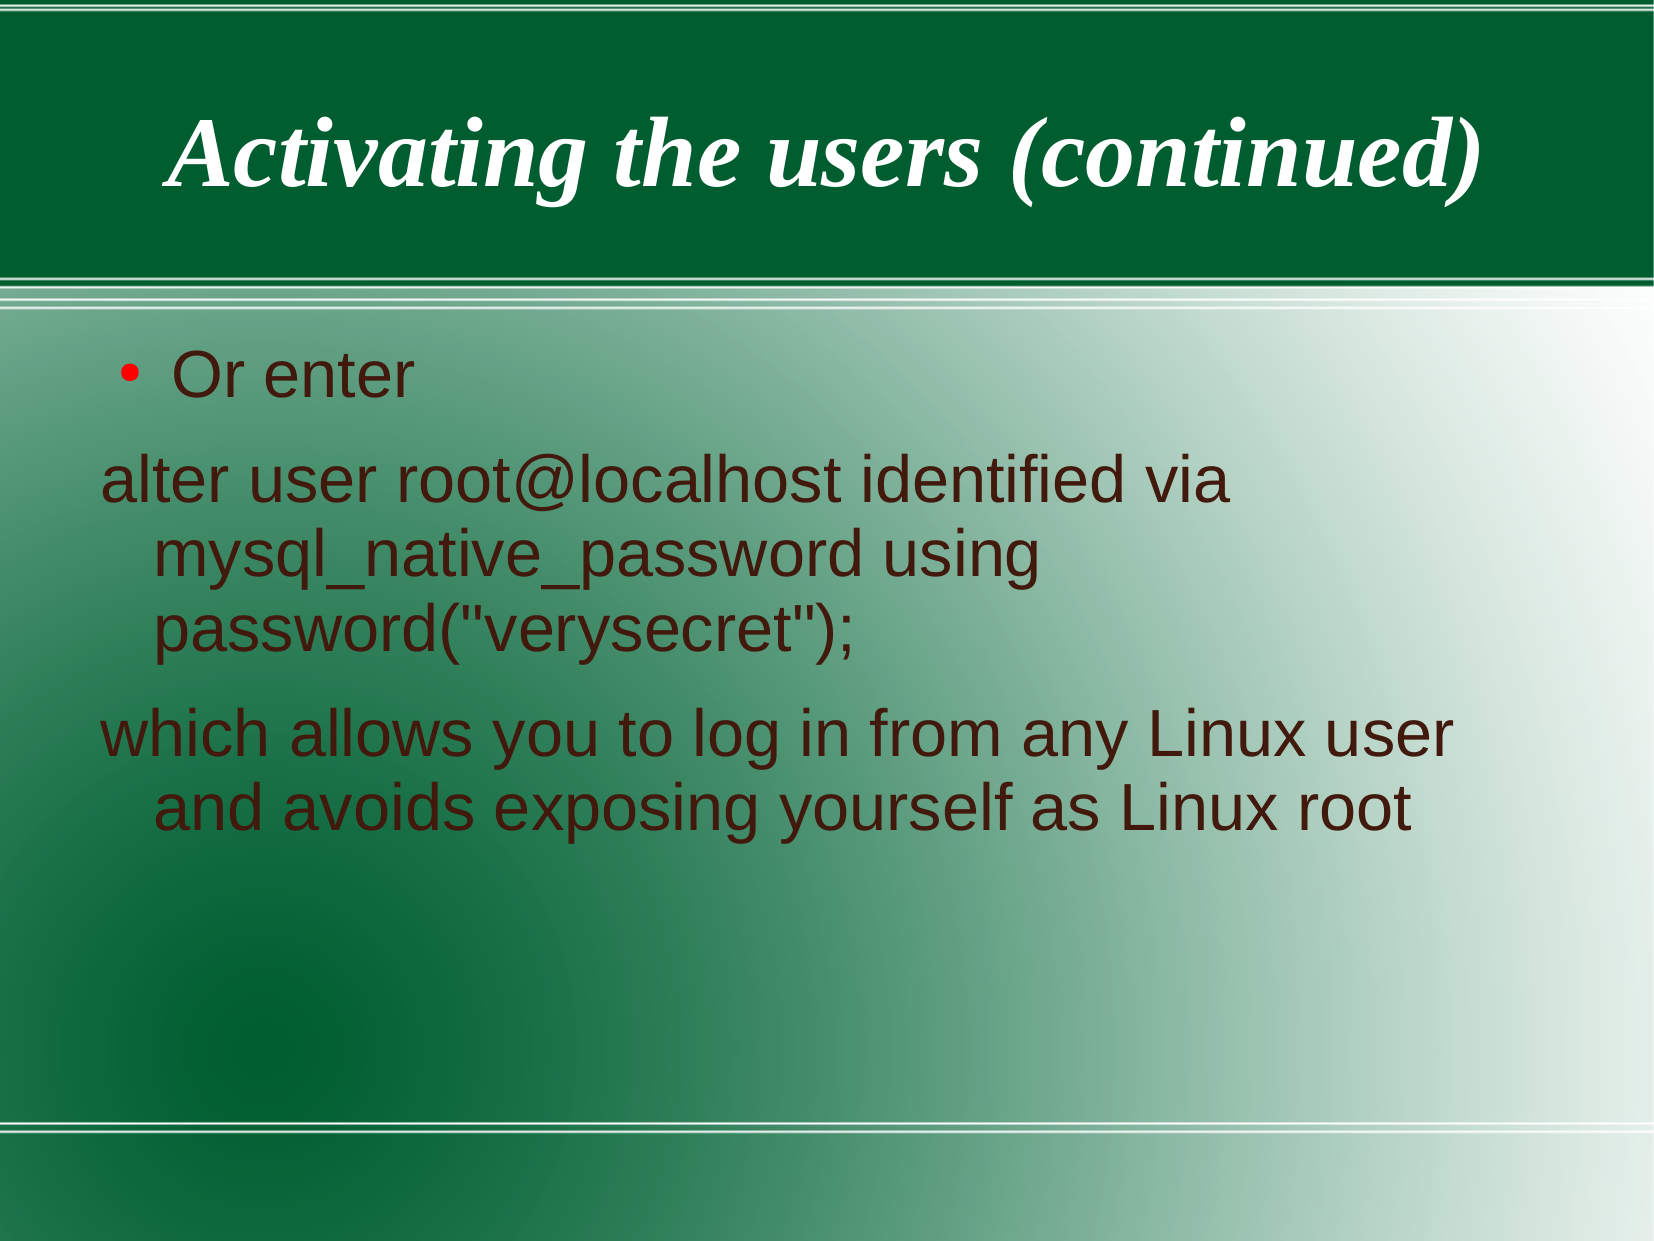

# Activating the users (continued)
Or enter
alter user root@localhost identified via mysql_native_password using password("verysecret");
which allows you to log in from any Linux user and avoids exposing yourself as Linux root